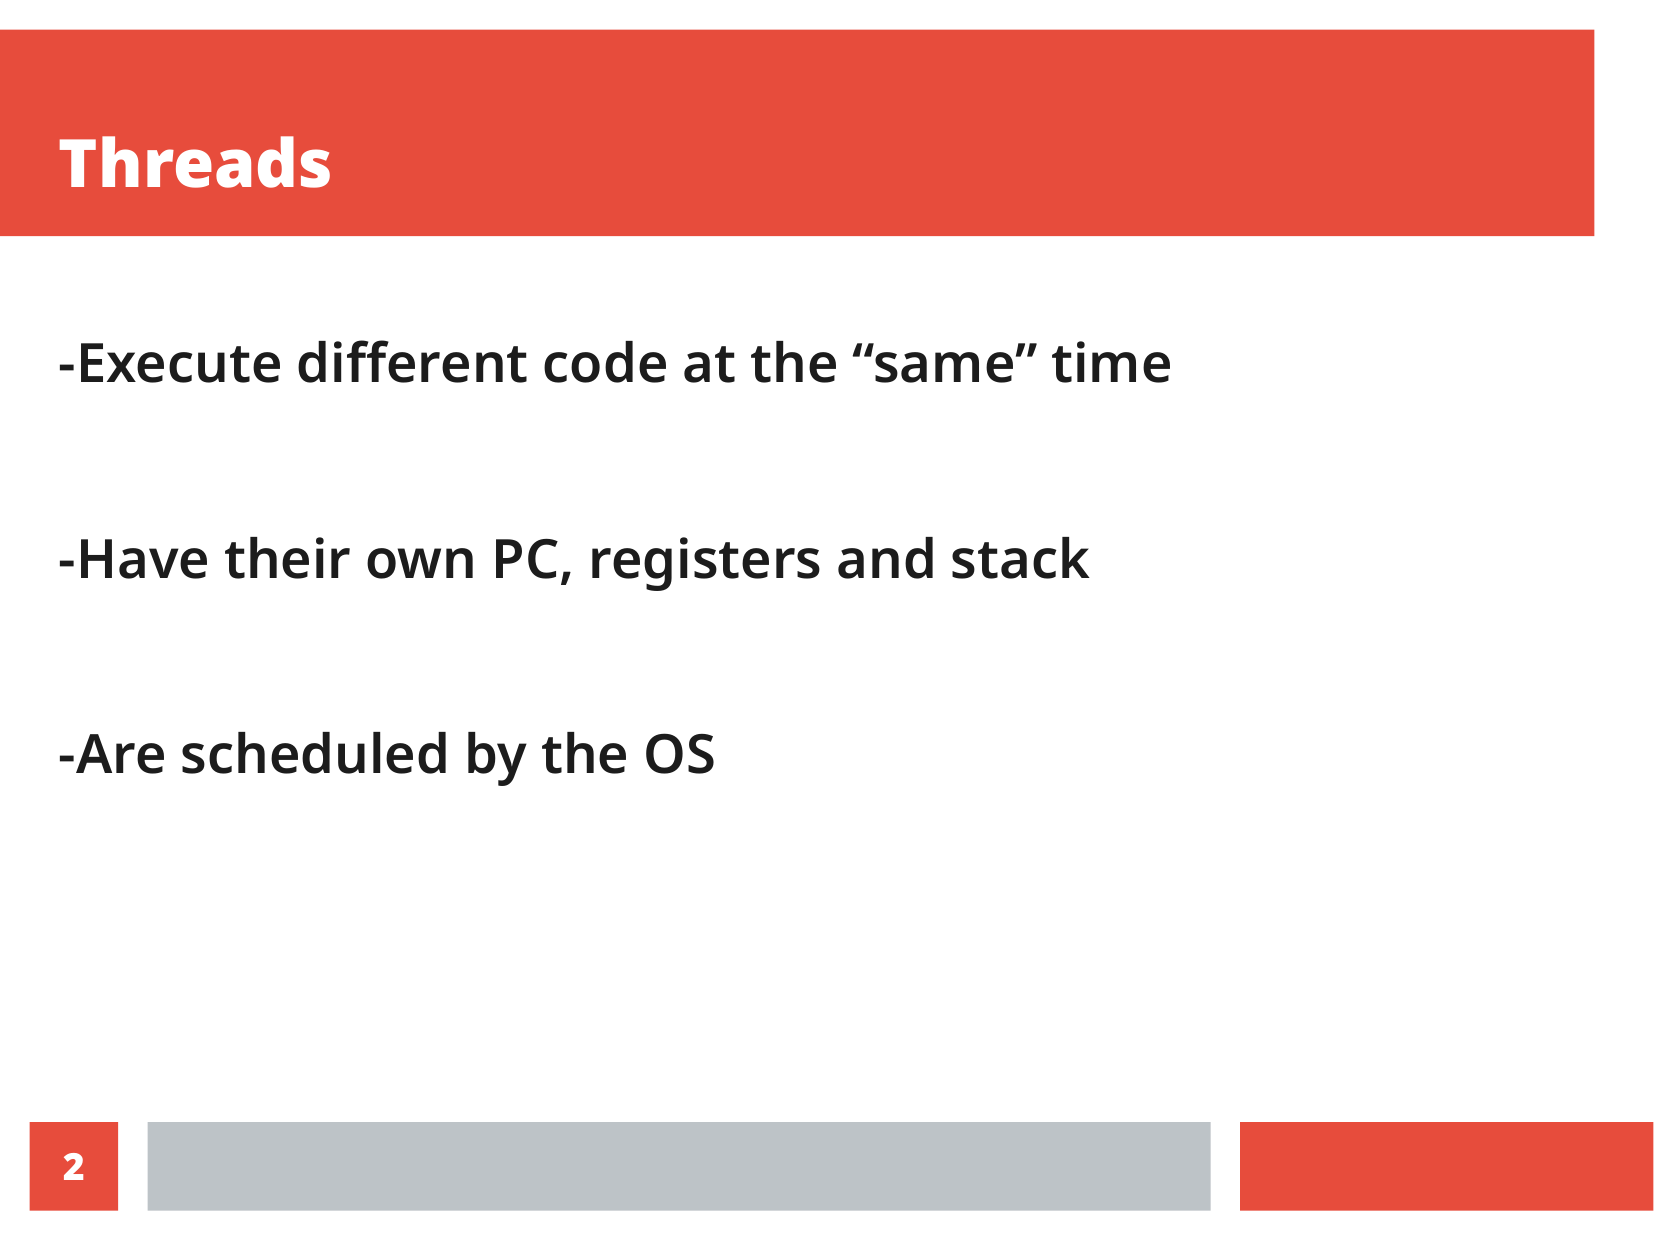

# Threads
-Execute different code at the “same” time
-Have their own PC, registers and stack
-Are scheduled by the OS
2